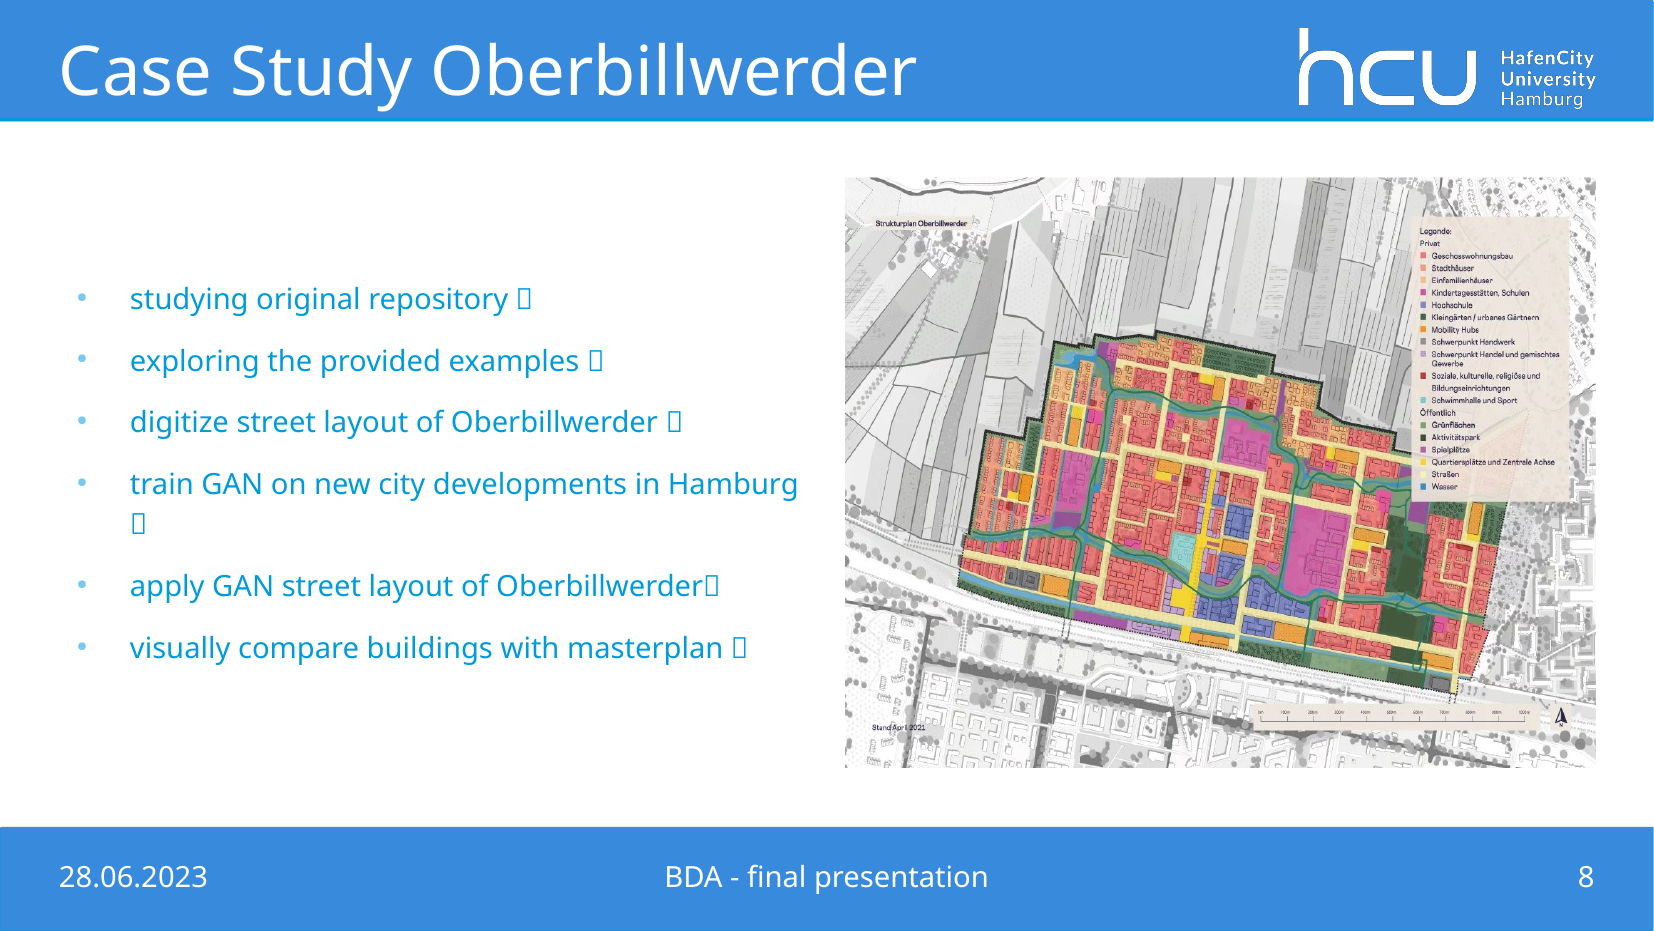

# Case Study Oberbillwerder
studying original repository ✅
exploring the provided examples ✅
digitize street layout of Oberbillwerder ✅
train GAN on new city developments in Hamburg ✅
apply GAN street layout of Oberbillwerder✅
visually compare buildings with masterplan ✅
28.06.2023
BDA - final presentation
8